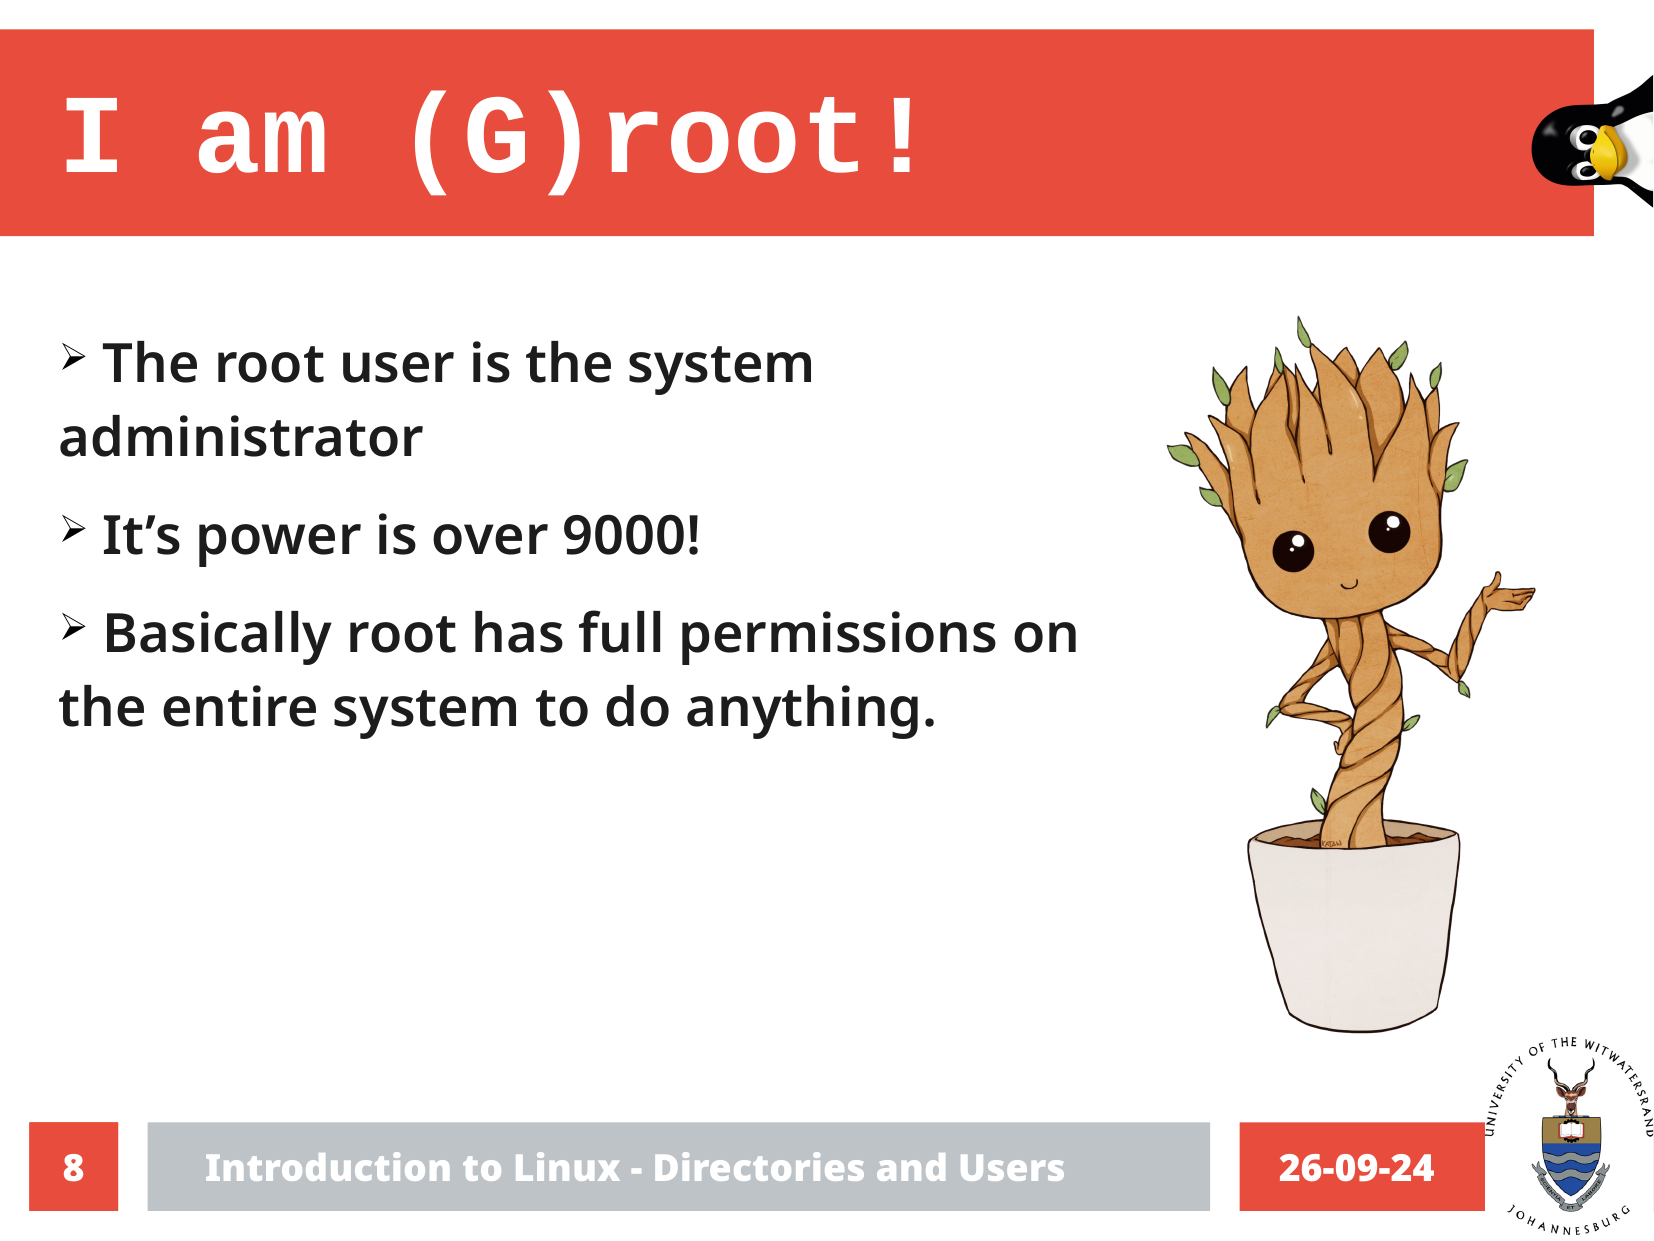

# I am (G)root!
 The root user is the system administrator
 It’s power is over 9000!
 Basically root has full permissions on the entire system to do anything.
8
 Introduction to Linux - Directories and Users